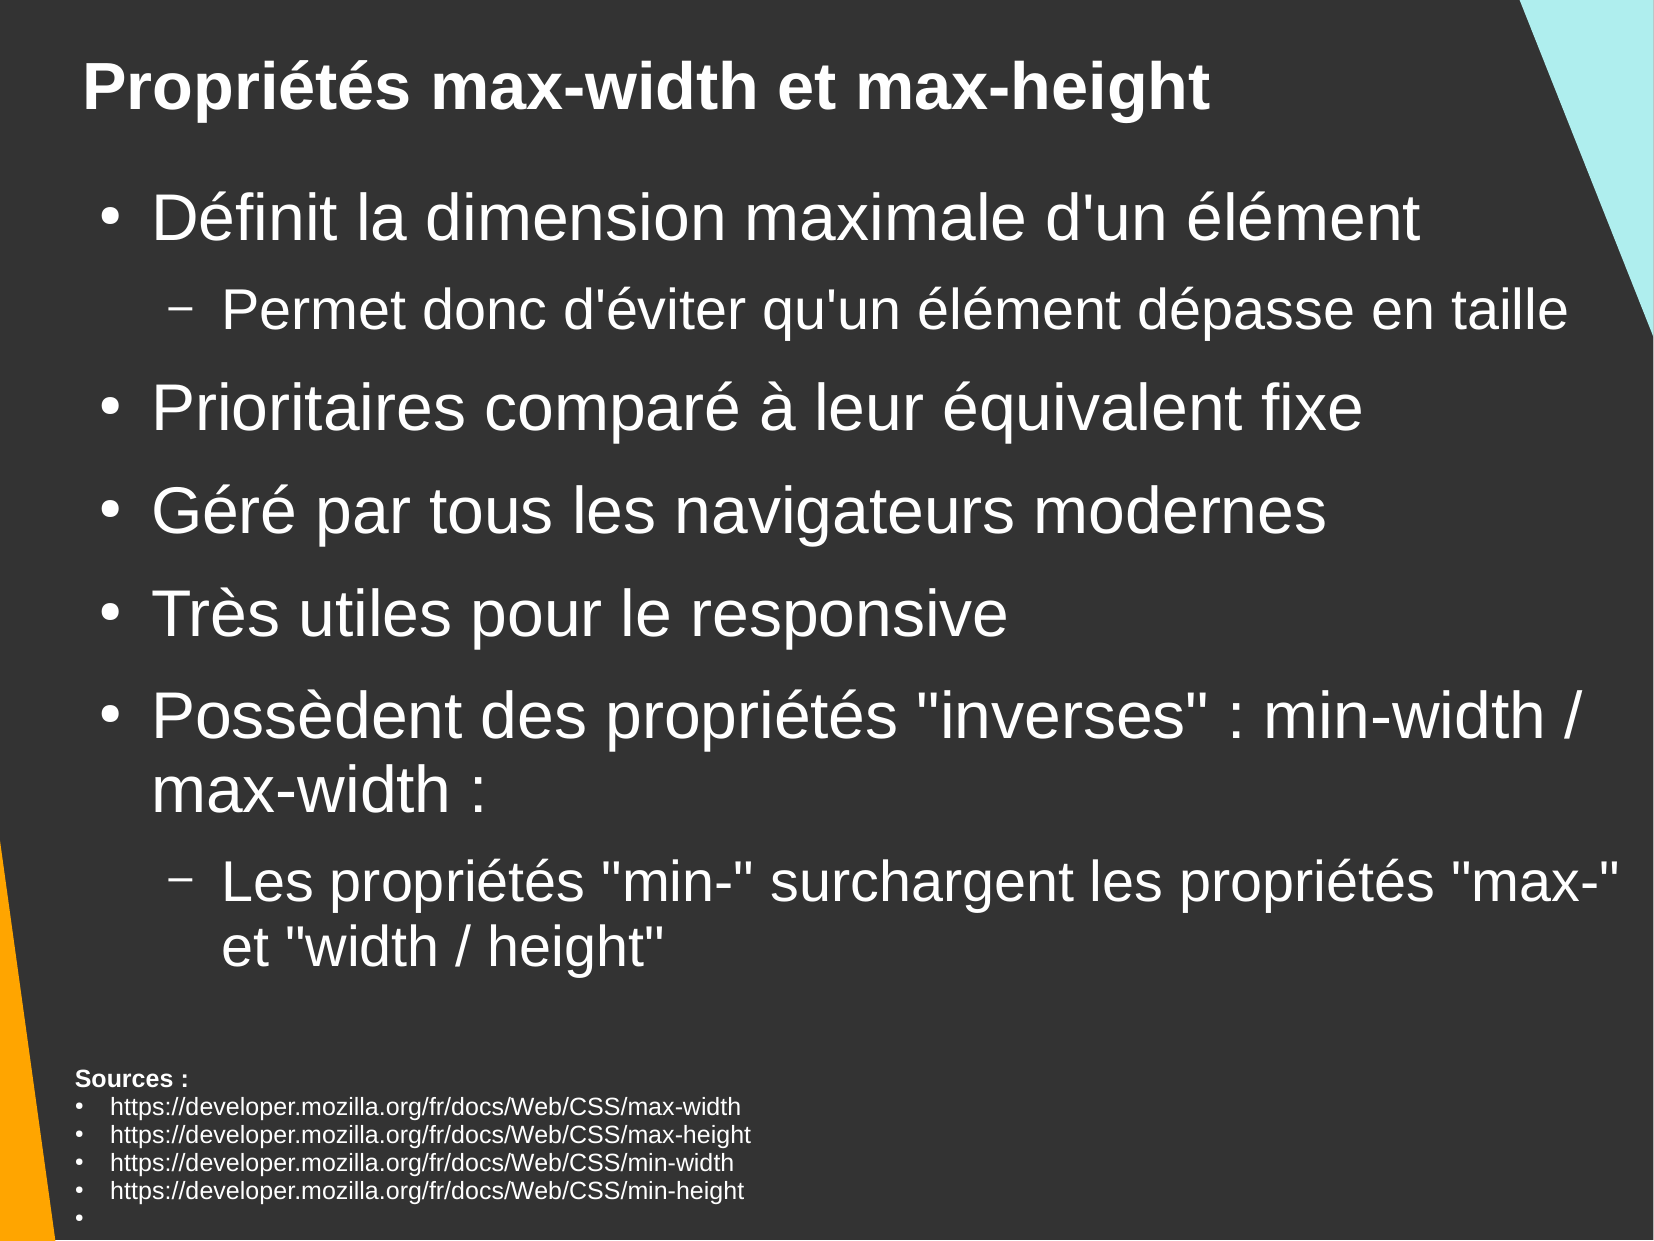

# Propriétés max-width et max-height
Définit la dimension maximale d'un élément
Permet donc d'éviter qu'un élément dépasse en taille
Prioritaires comparé à leur équivalent fixe
Géré par tous les navigateurs modernes
Très utiles pour le responsive
Possèdent des propriétés "inverses" : min-width / max-width :
Les propriétés "min-" surchargent les propriétés "max-" et "width / height"
Sources :
https://developer.mozilla.org/fr/docs/Web/CSS/max-width
https://developer.mozilla.org/fr/docs/Web/CSS/max-height
https://developer.mozilla.org/fr/docs/Web/CSS/min-width
https://developer.mozilla.org/fr/docs/Web/CSS/min-height